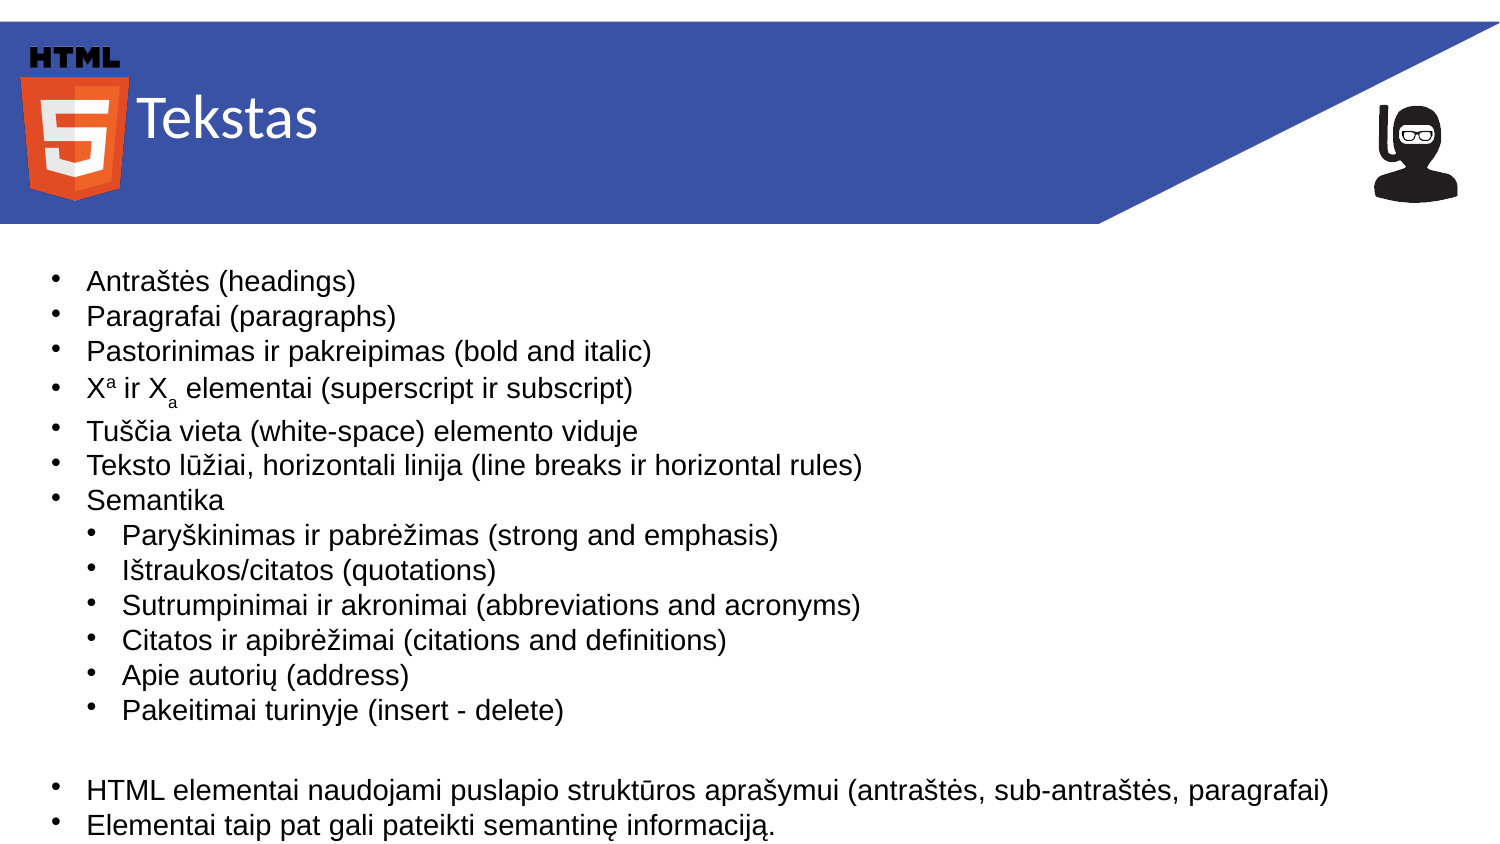

Tekstas
Antraštės (headings)
Paragrafai (paragraphs)
Pastorinimas ir pakreipimas (bold and italic)
Xa ir Xa elementai (superscript ir subscript)
Tuščia vieta (white-space) elemento viduje
Teksto lūžiai, horizontali linija (line breaks ir horizontal rules)
Semantika
Paryškinimas ir pabrėžimas (strong and emphasis)
Ištraukos/citatos (quotations)
Sutrumpinimai ir akronimai (abbreviations and acronyms)
Citatos ir apibrėžimai (citations and definitions)
Apie autorių (address)
Pakeitimai turinyje (insert - delete)
HTML elementai naudojami puslapio struktūros aprašymui (antraštės, sub-antraštės, paragrafai)
Elementai taip pat gali pateikti semantinę informaciją.